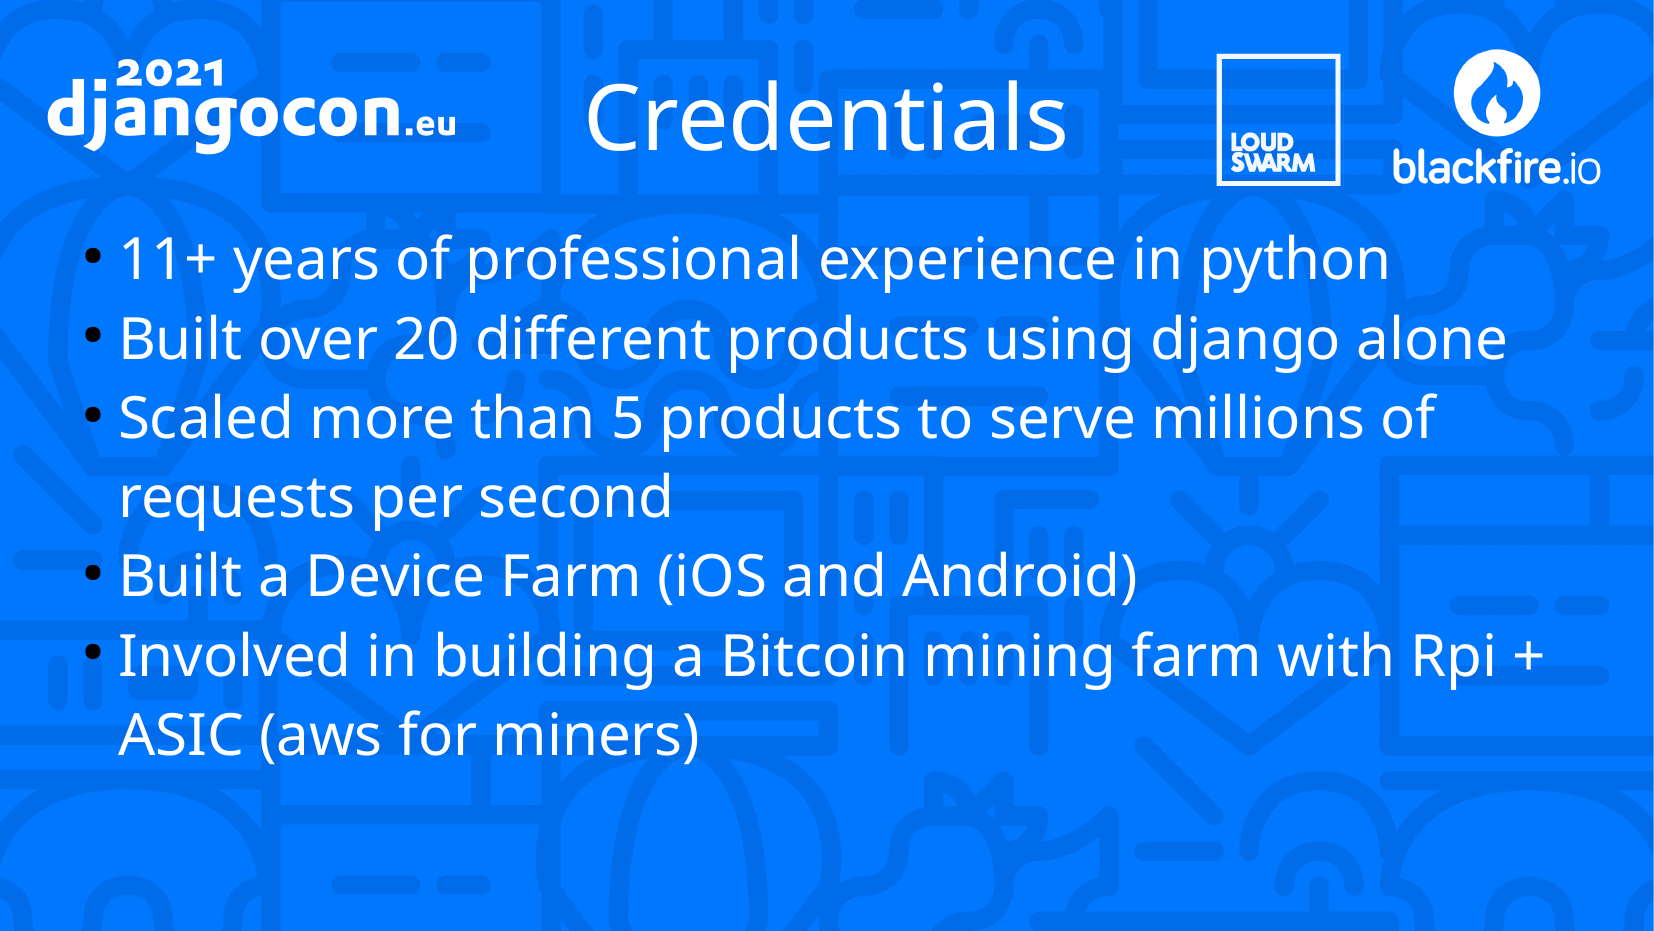

# Credentials
11+ years of professional experience in python
Built over 20 different products using django alone
Scaled more than 5 products to serve millions of requests per second
Built a Device Farm (iOS and Android)
Involved in building a Bitcoin mining farm with Rpi + ASIC (aws for miners)